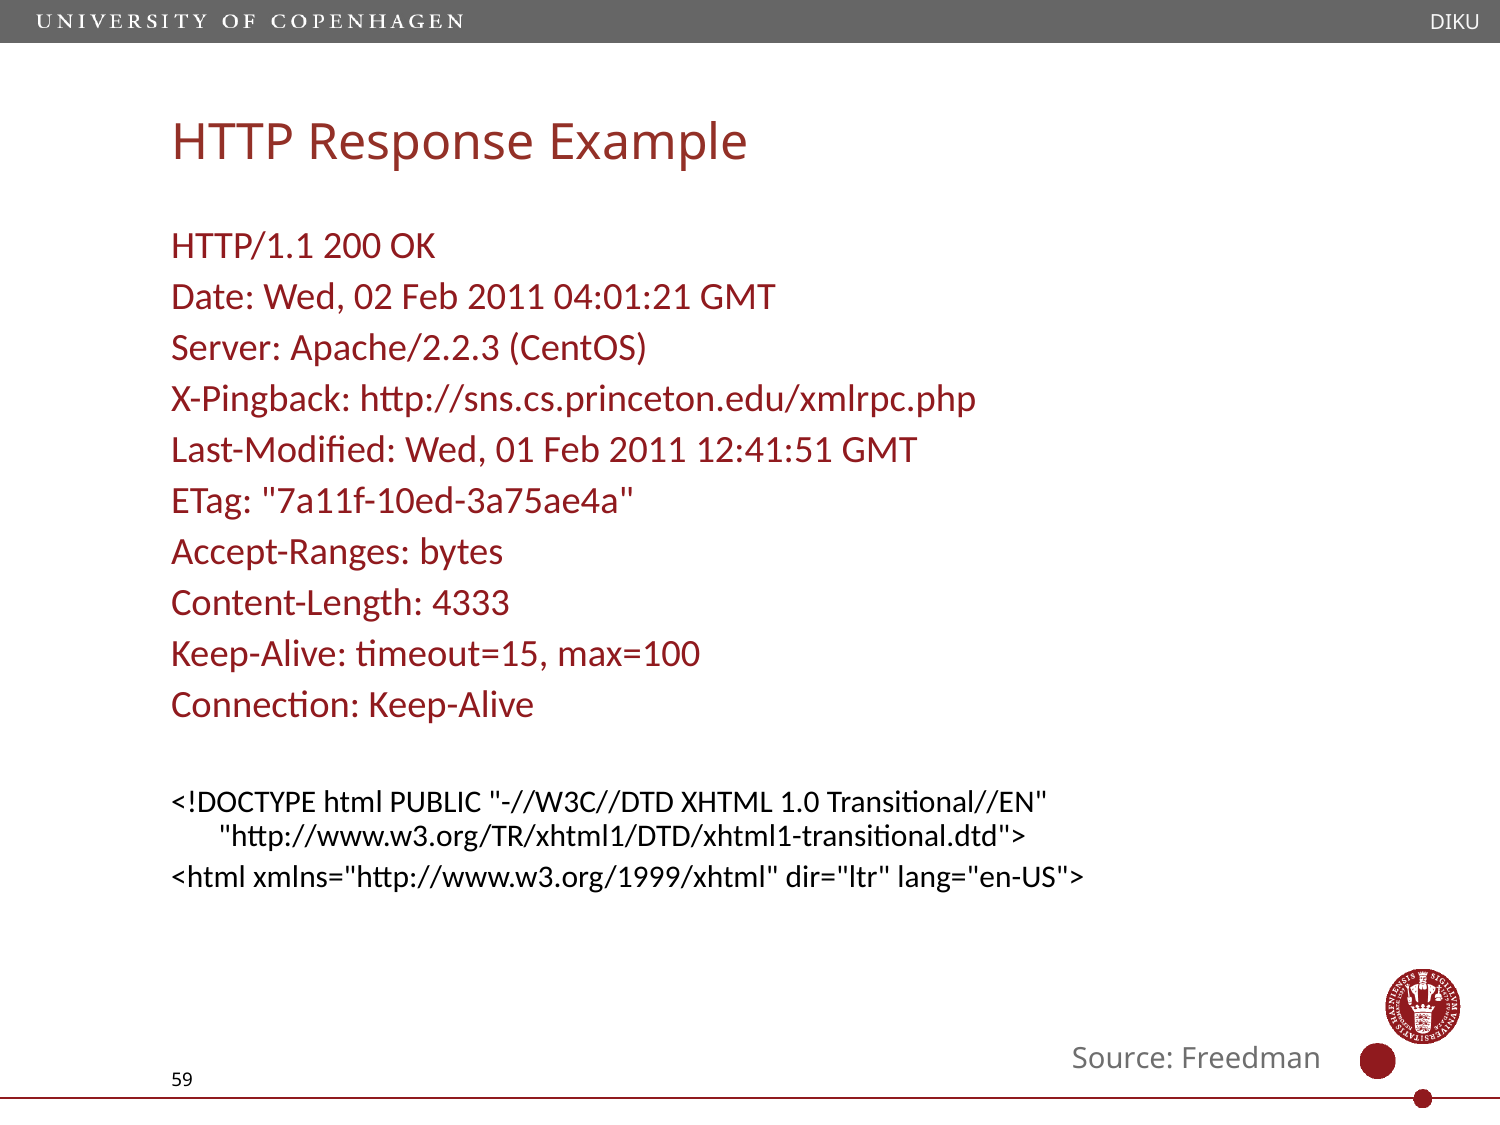

DIKU
# HTTP Response Example
HTTP/1.1 200 OK
Date: Wed, 02 Feb 2011 04:01:21 GMT
Server: Apache/2.2.3 (CentOS)
X-Pingback: http://sns.cs.princeton.edu/xmlrpc.php
Last-Modified: Wed, 01 Feb 2011 12:41:51 GMT
ETag: "7a11f-10ed-3a75ae4a"
Accept-Ranges: bytes
Content-Length: 4333
Keep-Alive: timeout=15, max=100
Connection: Keep-Alive
<!DOCTYPE html PUBLIC "-//W3C//DTD XHTML 1.0 Transitional//EN" "http://www.w3.org/TR/xhtml1/DTD/xhtml1-transitional.dtd">
<html xmlns="http://www.w3.org/1999/xhtml" dir="ltr" lang="en-US">
Source: Freedman